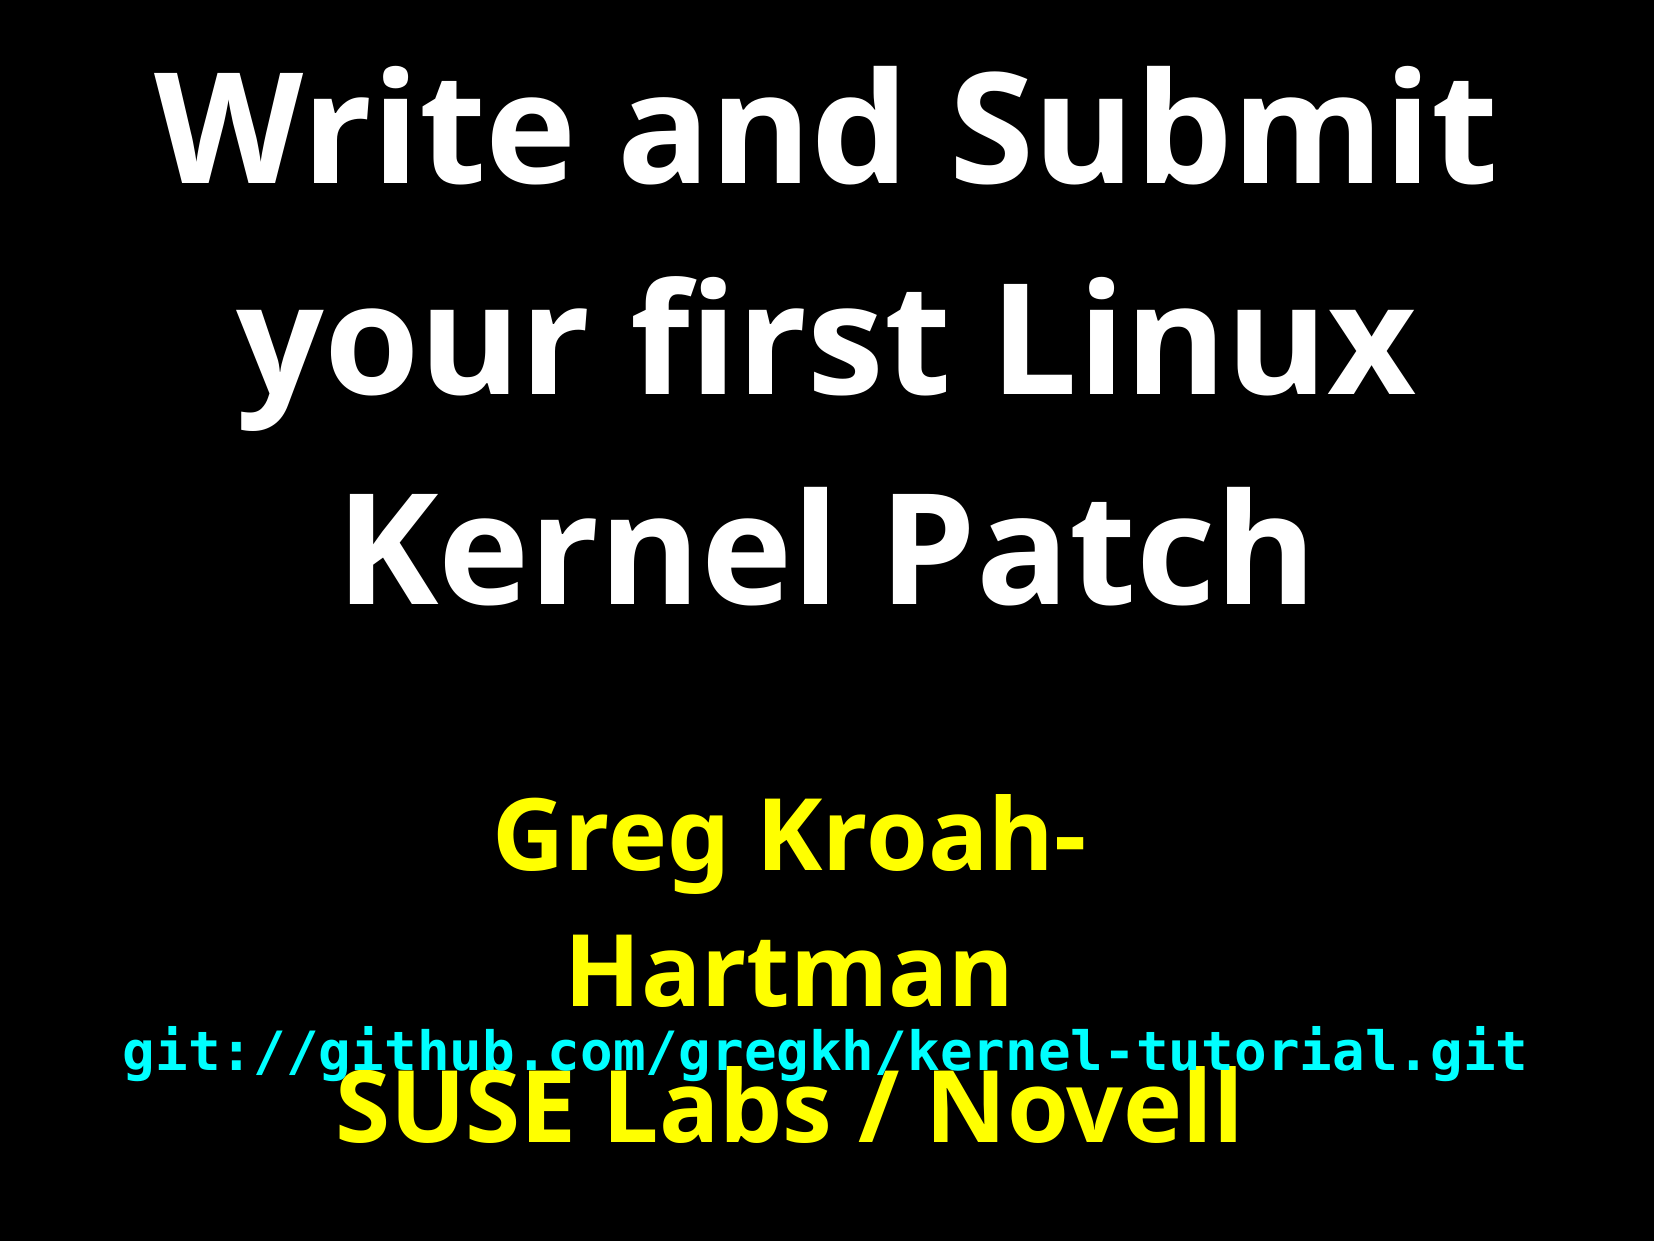

Write and Submit your first Linux Kernel Patch
Greg Kroah-Hartman
SUSE Labs / Novell
git://github.com/gregkh/kernel-tutorial.git